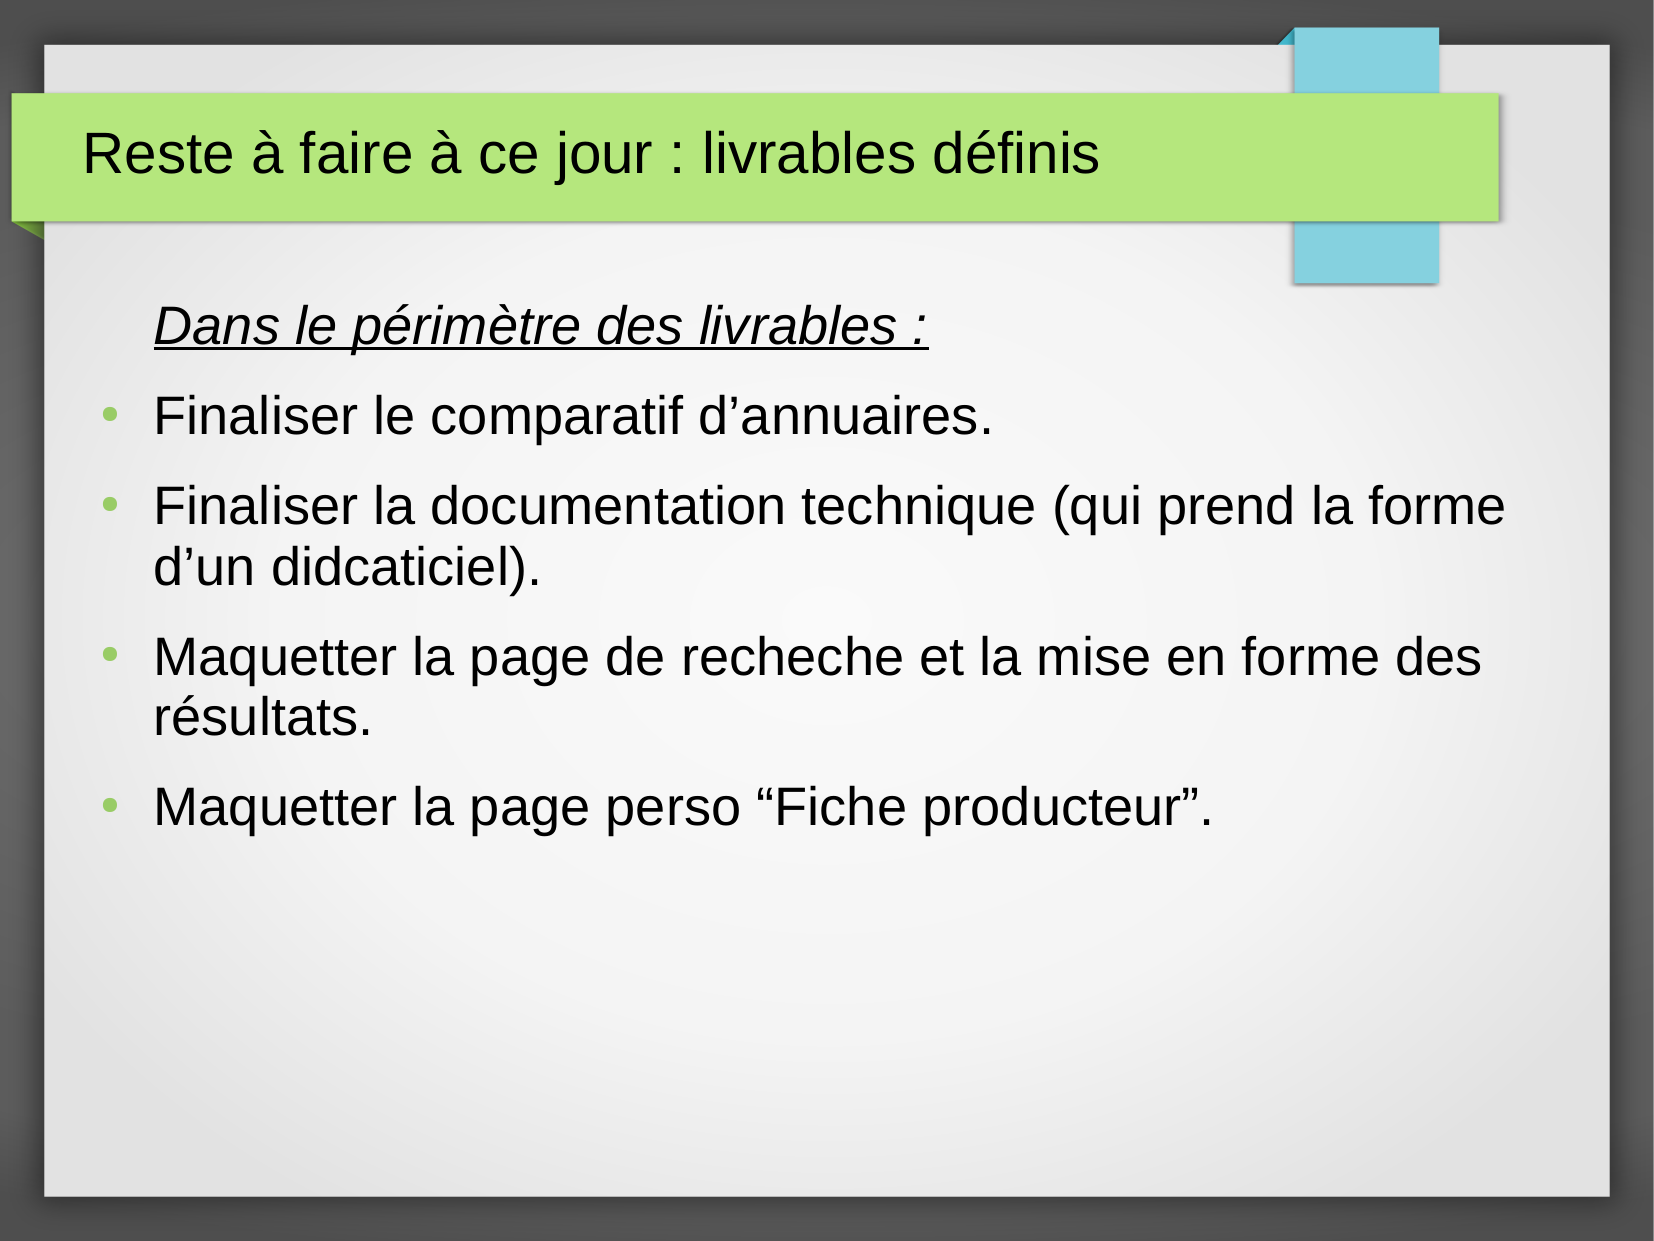

# Reste à faire à ce jour : livrables définis
Dans le périmètre des livrables :
Finaliser le comparatif d’annuaires.
Finaliser la documentation technique (qui prend la forme d’un didcaticiel).
Maquetter la page de recheche et la mise en forme des résultats.
Maquetter la page perso “Fiche producteur”.